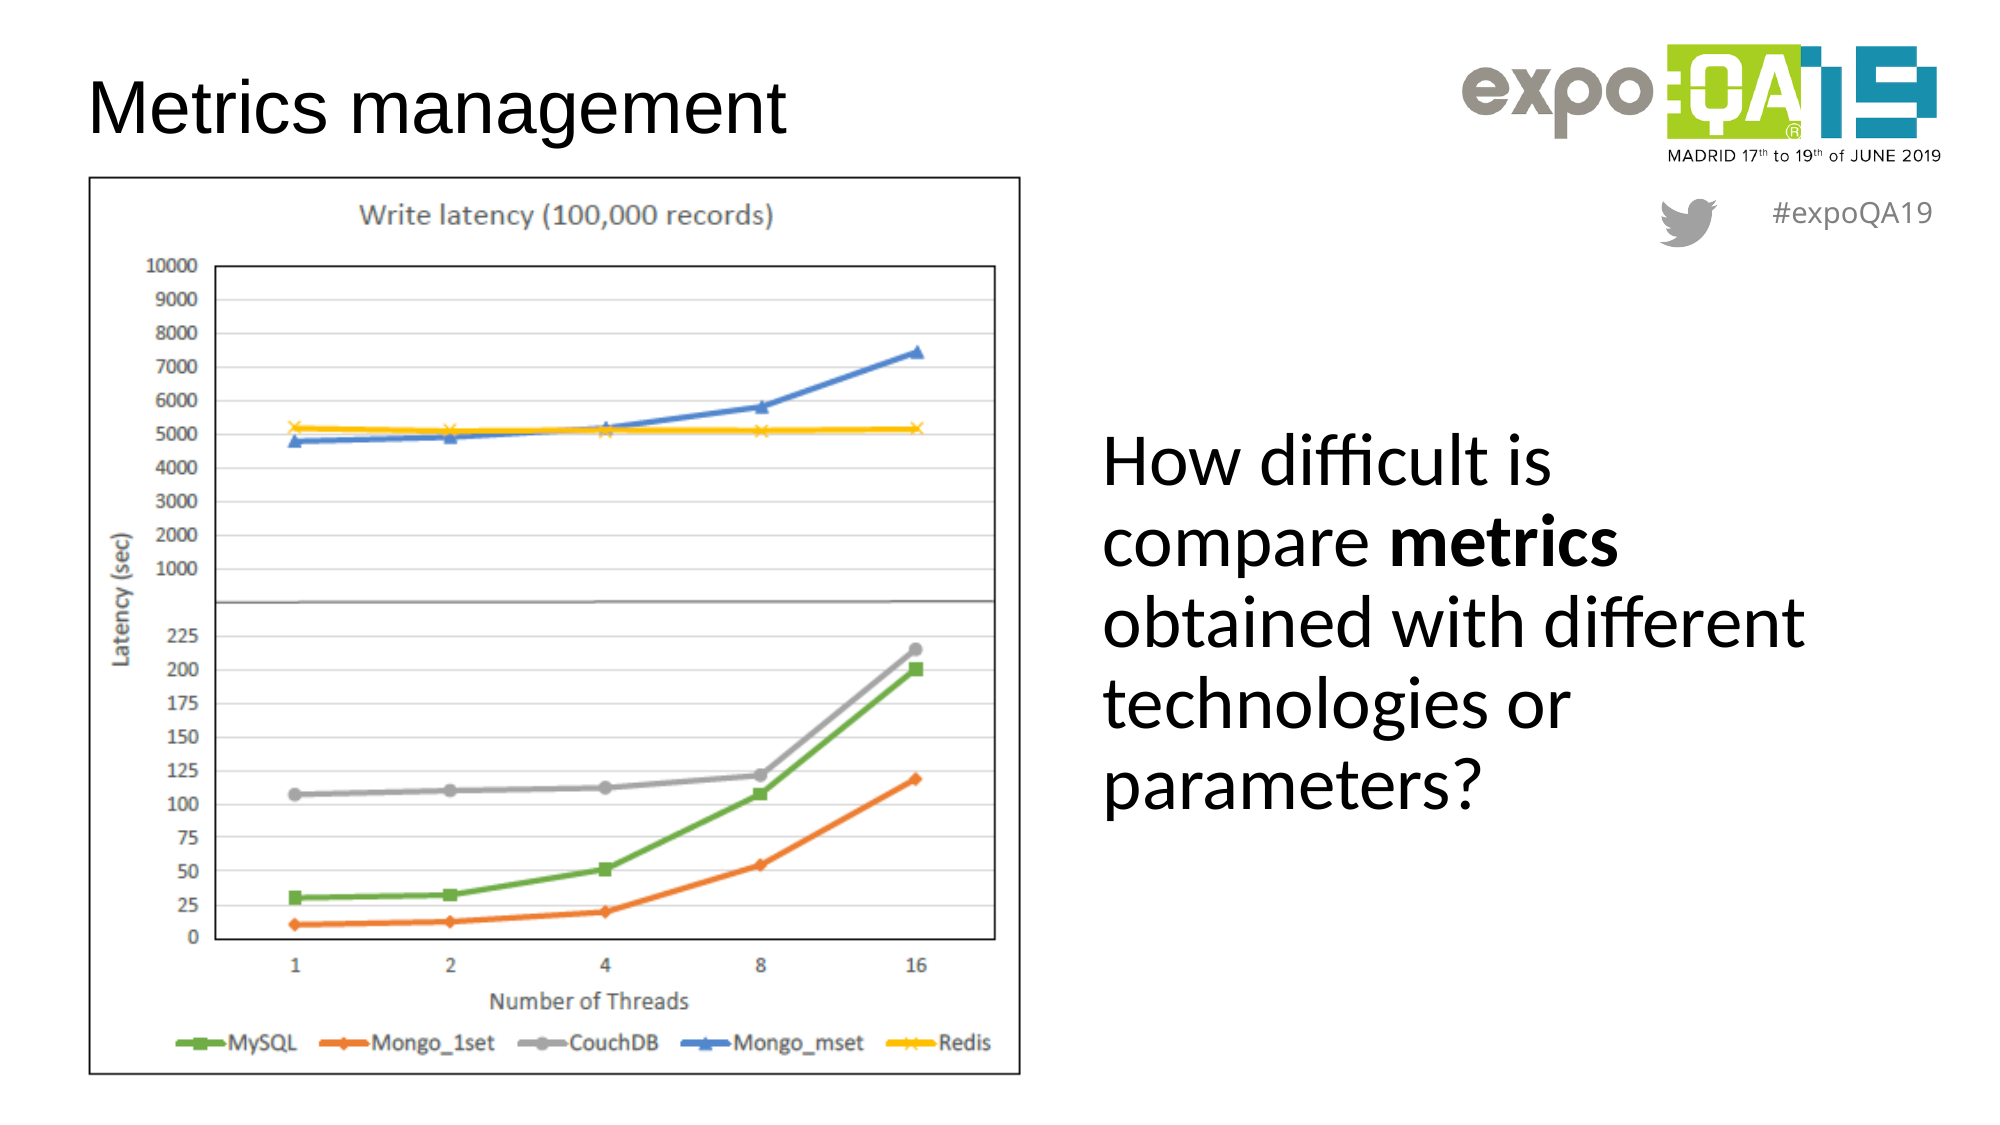

# Metrics management
How difficult is compare metrics obtained with different technologies or parameters?